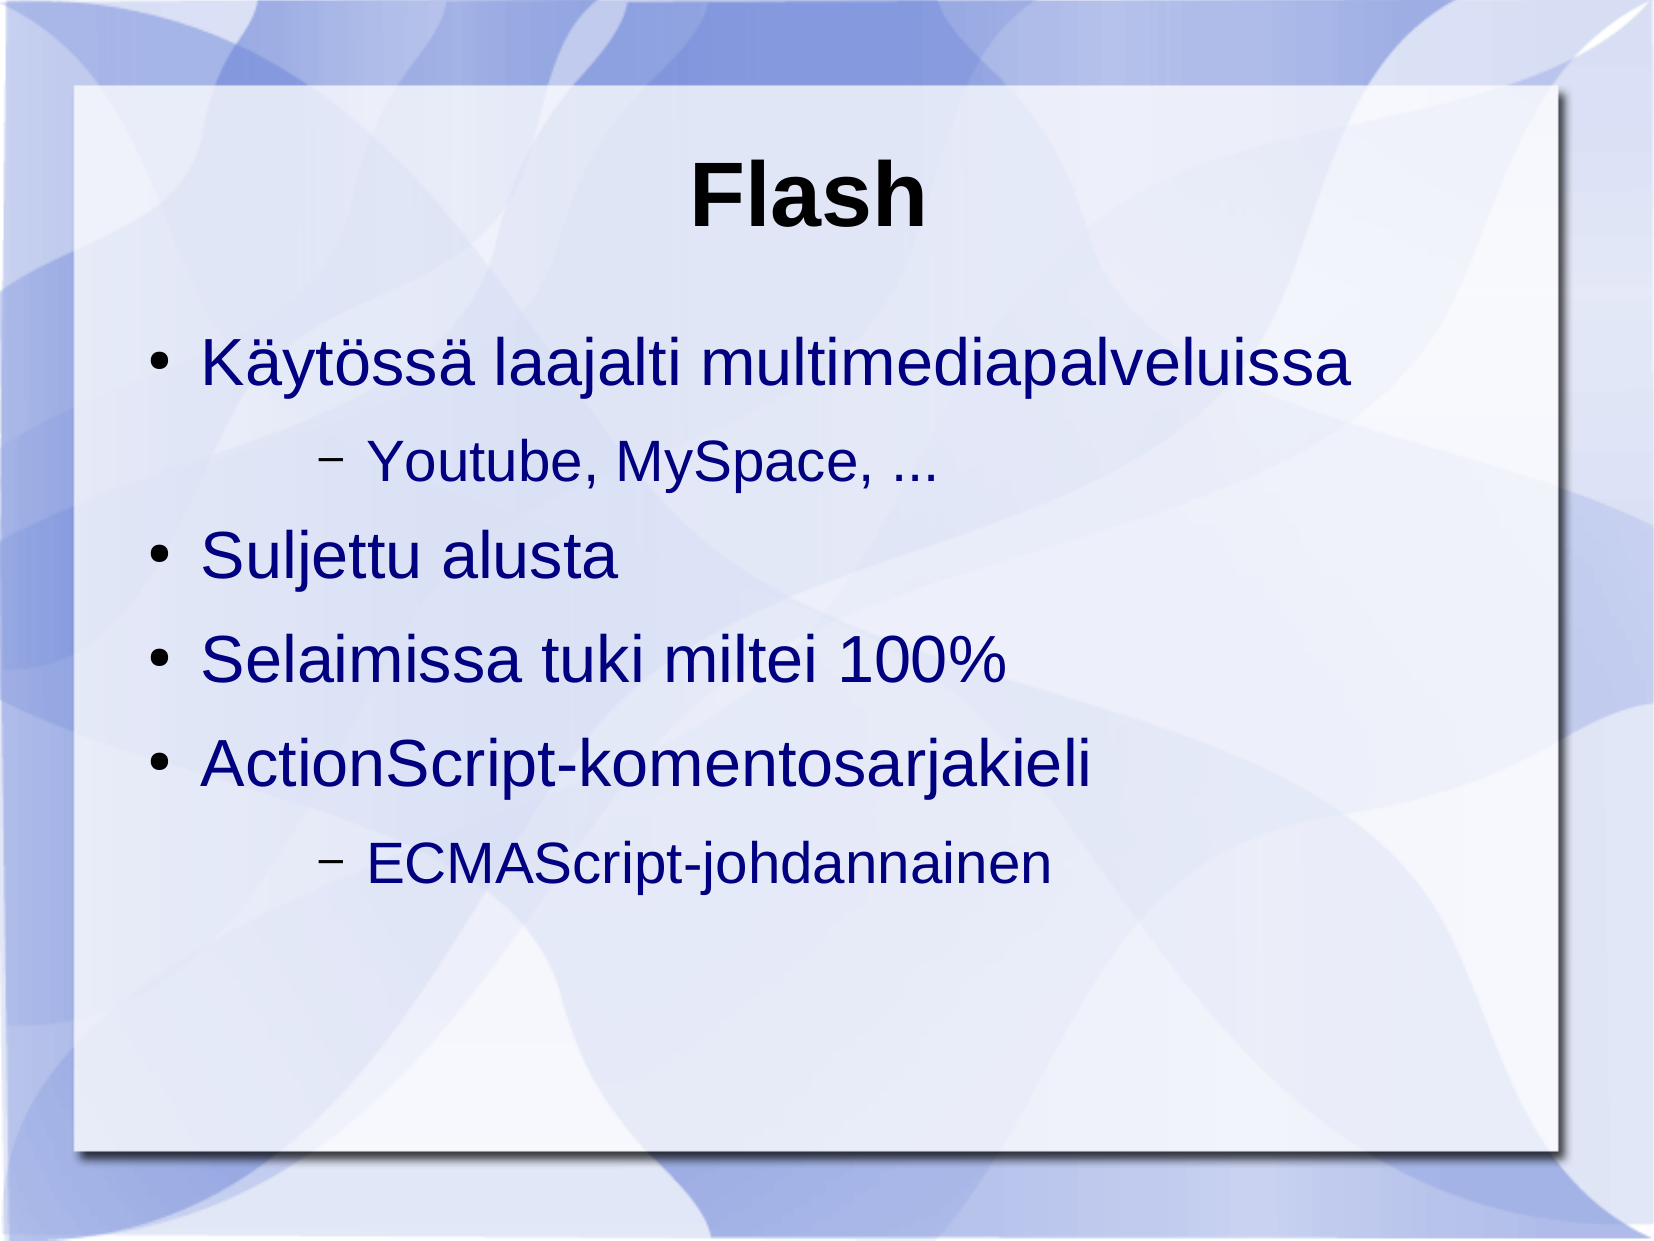

# Flash
Käytössä laajalti multimediapalveluissa
Youtube, MySpace, ...
Suljettu alusta
Selaimissa tuki miltei 100%
ActionScript-komentosarjakieli
ECMAScript-johdannainen